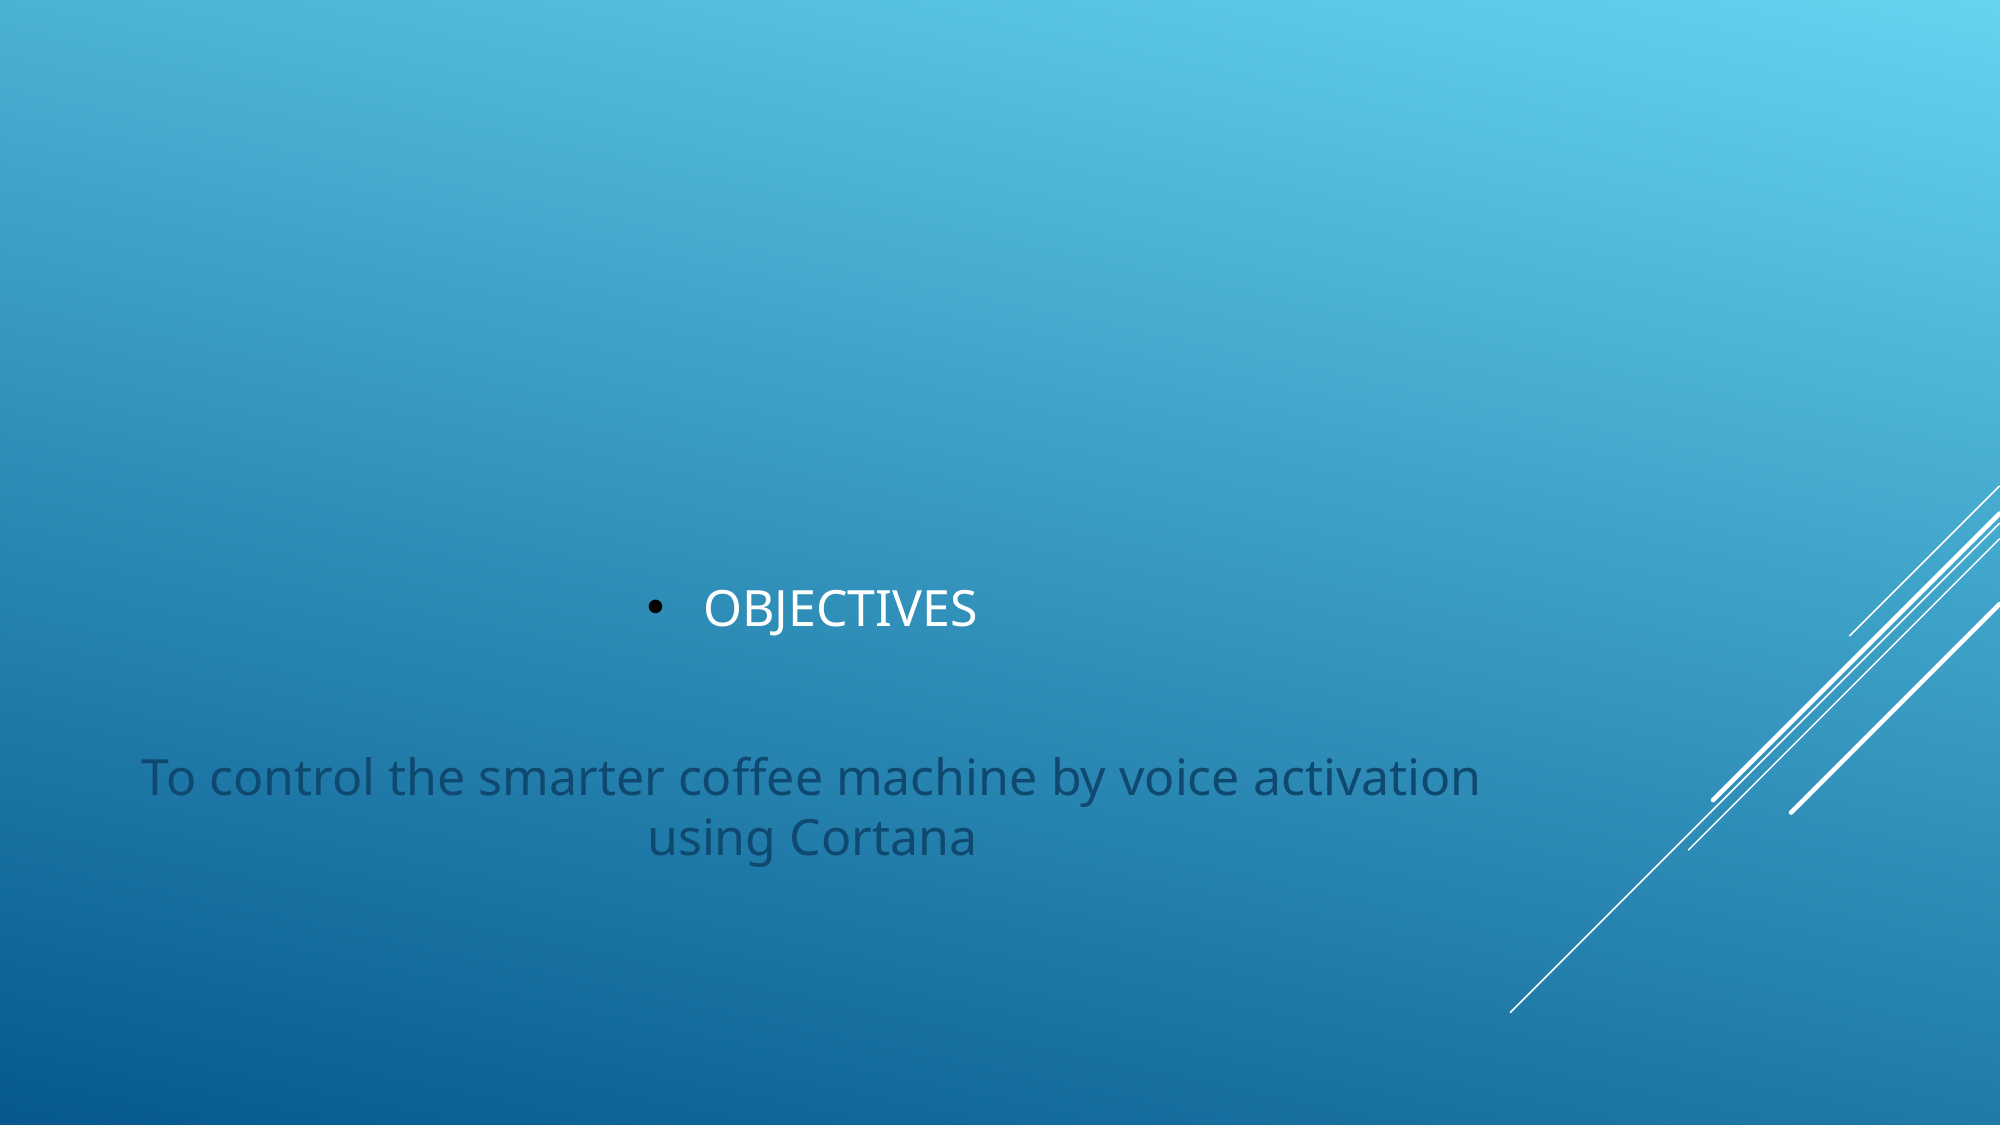

# Objectives
To control the smarter coffee machine by voice activation using Cortana